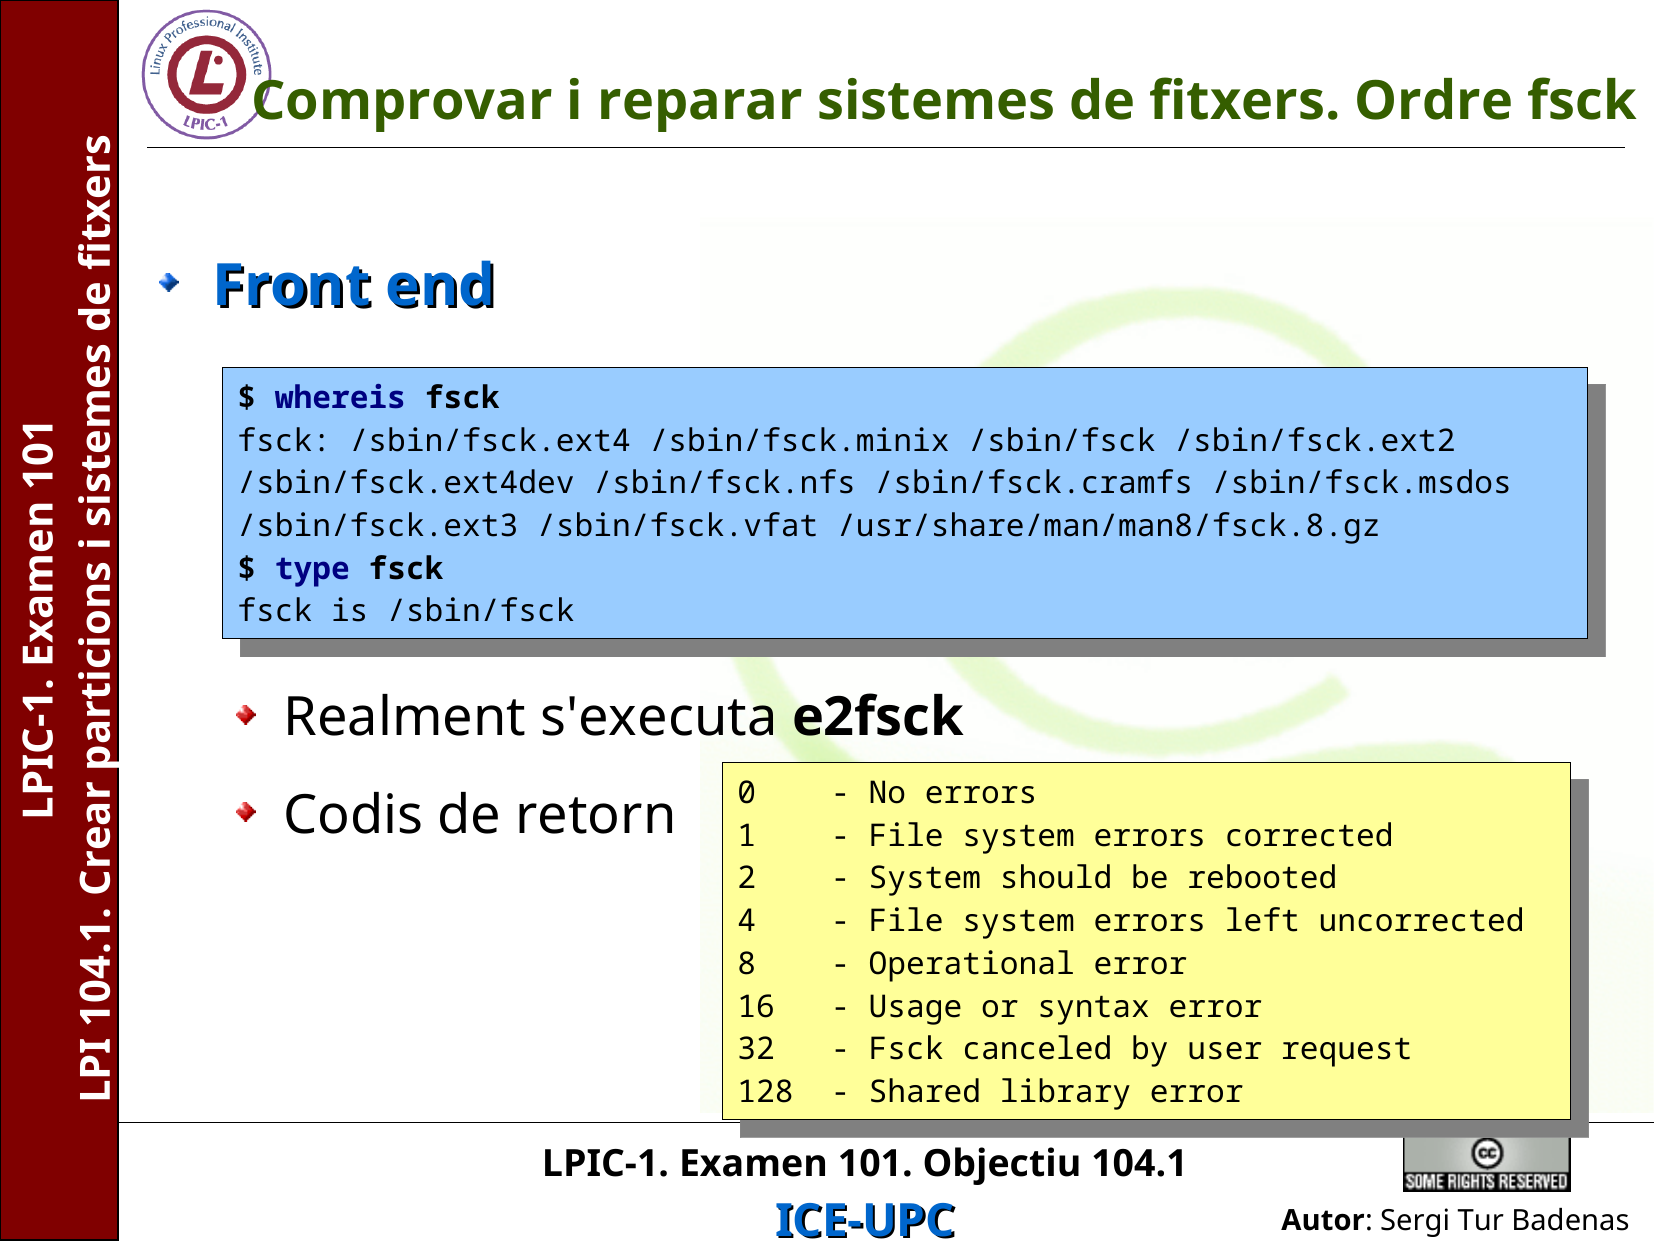

# Comprovar i reparar sistemes de fitxers. Ordre fsck
Front end
Realment s'executa e2fsck
Codis de retorn
$ whereis fsck
fsck: /sbin/fsck.ext4 /sbin/fsck.minix /sbin/fsck /sbin/fsck.ext2 /sbin/fsck.ext4dev /sbin/fsck.nfs /sbin/fsck.cramfs /sbin/fsck.msdos
/sbin/fsck.ext3 /sbin/fsck.vfat /usr/share/man/man8/fsck.8.gz
$ type fsck
fsck is /sbin/fsck
0 - No errors
1 - File system errors corrected
2 - System should be rebooted
4 - File system errors left uncorrected
8 - Operational error
16 - Usage or syntax error
32 - Fsck canceled by user request
128 - Shared library error